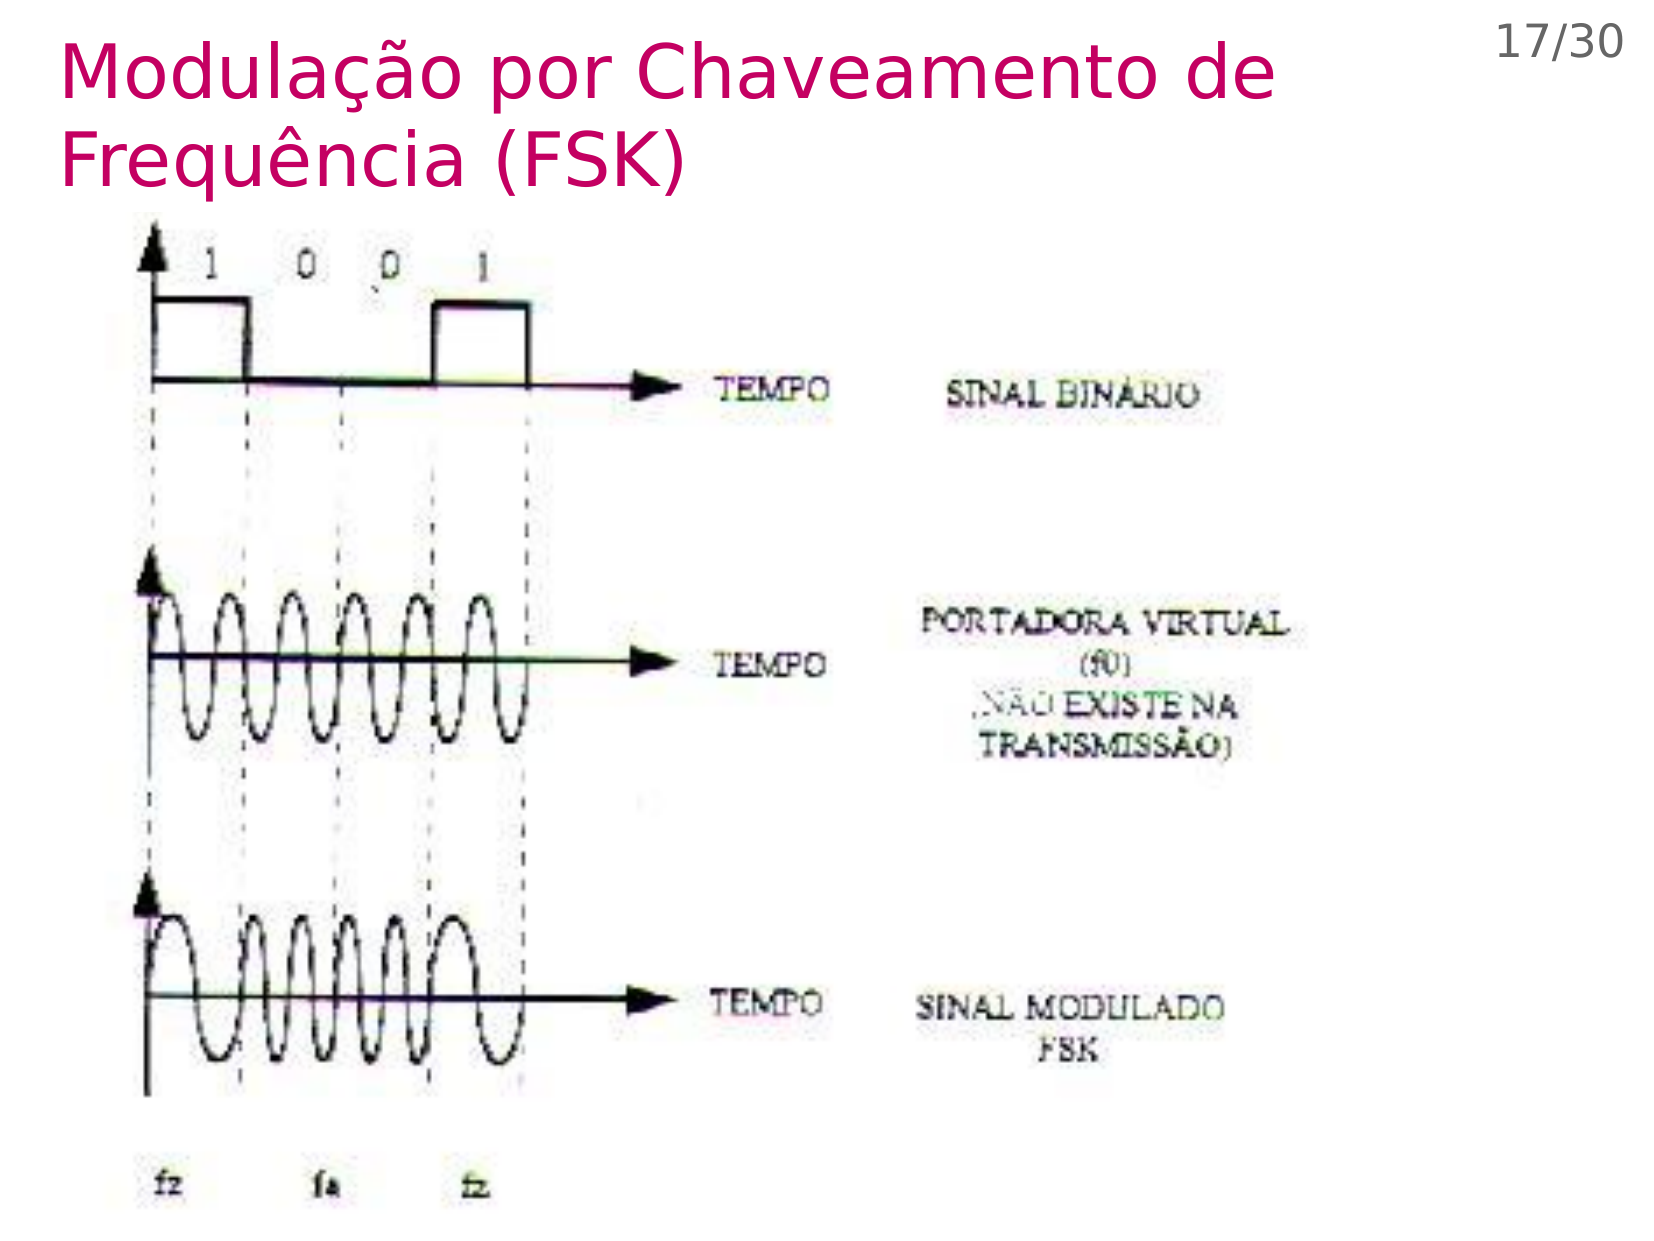

17
# Modulação por Chaveamento de Frequência (FSK)